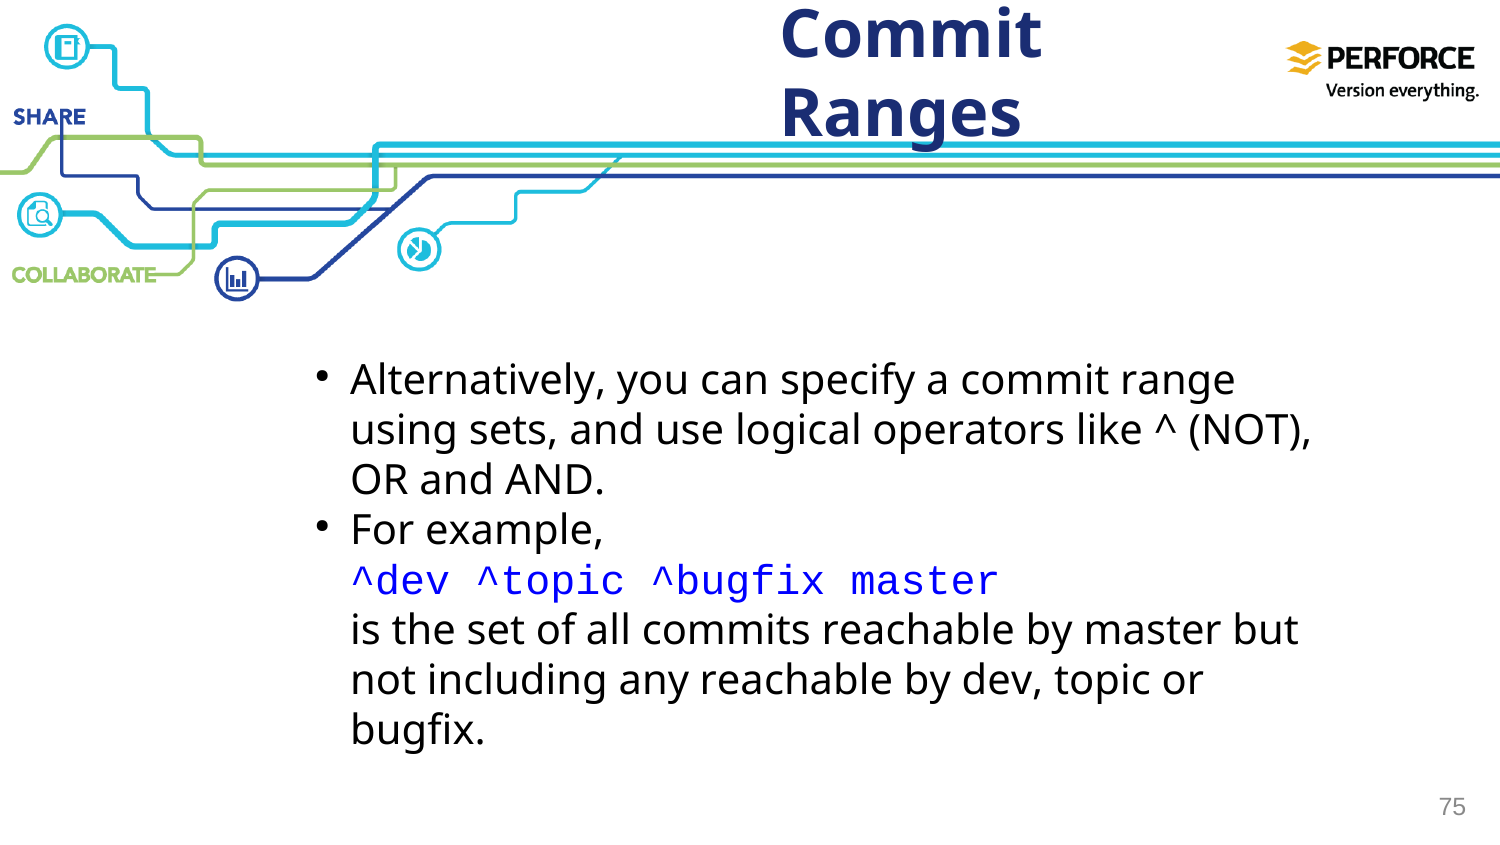

# Commit Ranges
Alternatively, you can specify a commit range using sets, and use logical operators like ^ (NOT), OR and AND.
For example,
^dev ^topic ^bugfix master
is the set of all commits reachable by master but not including any reachable by dev, topic or bugfix.